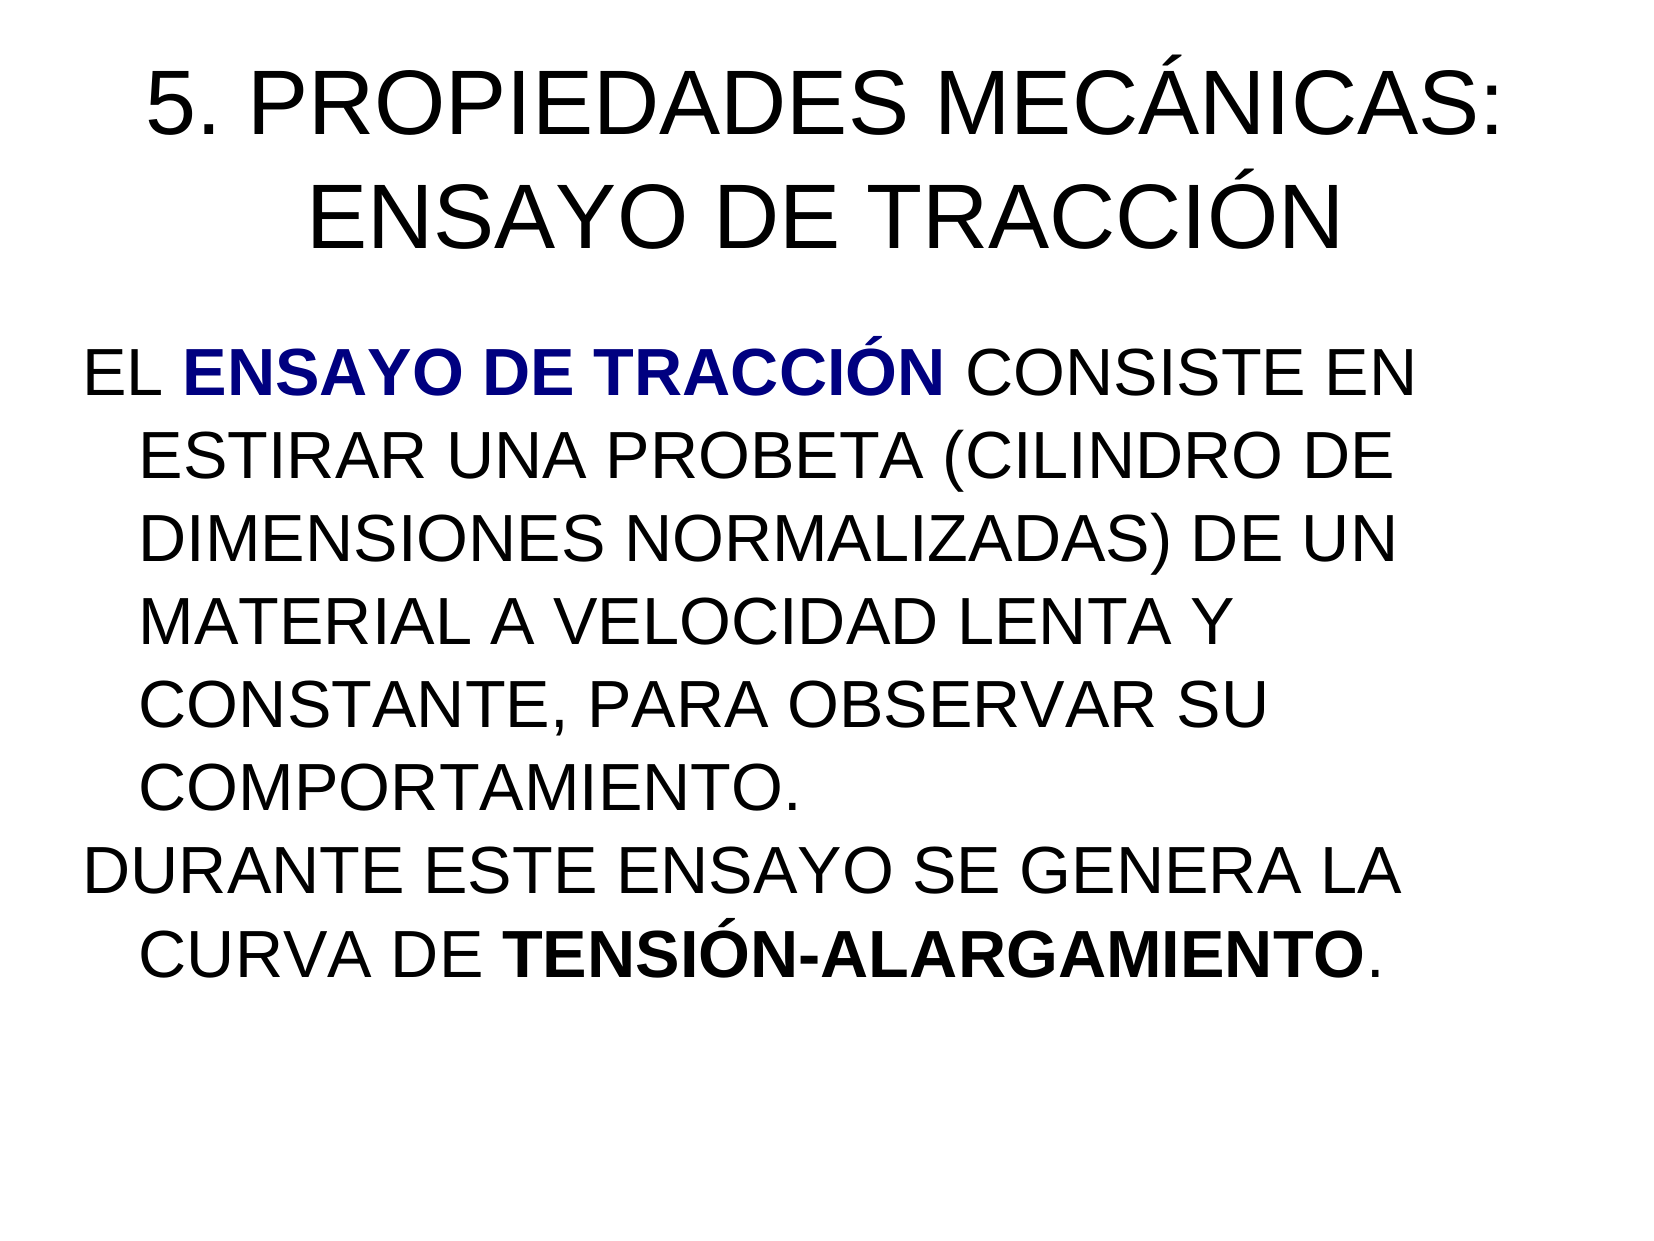

5. PROPIEDADES MECÁNICAS: ENSAYO DE TRACCIÓN
# EL ENSAYO DE TRACCIÓN CONSISTE EN ESTIRAR UNA PROBETA (CILINDRO DE DIMENSIONES NORMALIZADAS) DE UN MATERIAL A VELOCIDAD LENTA Y CONSTANTE, PARA OBSERVAR SU COMPORTAMIENTO.
DURANTE ESTE ENSAYO SE GENERA LA CURVA DE TENSIÓN-ALARGAMIENTO.